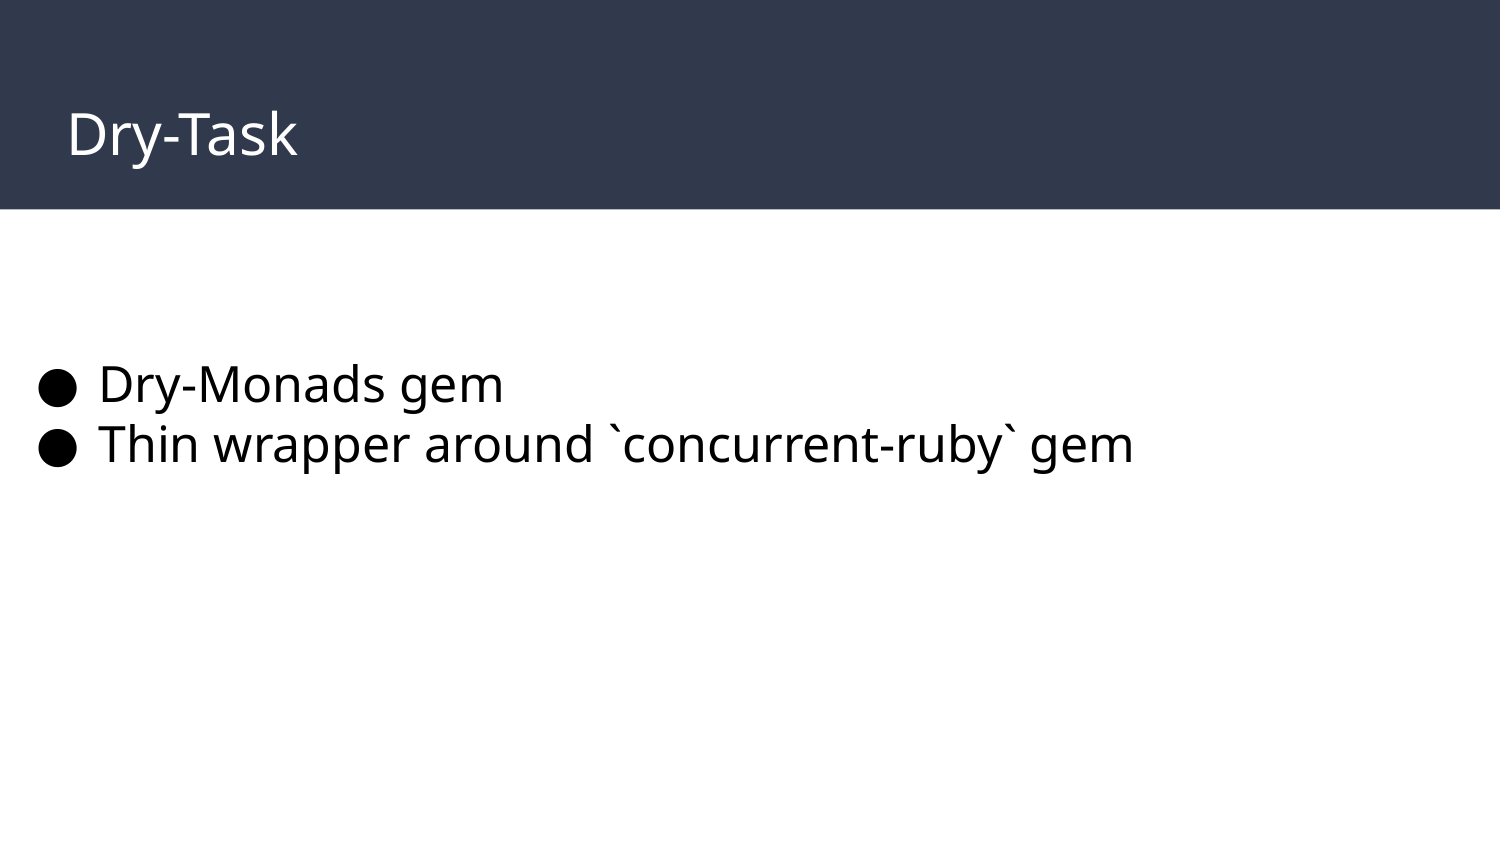

# Dry-Task
Dry-Monads gem
Thin wrapper around `concurrent-ruby` gem